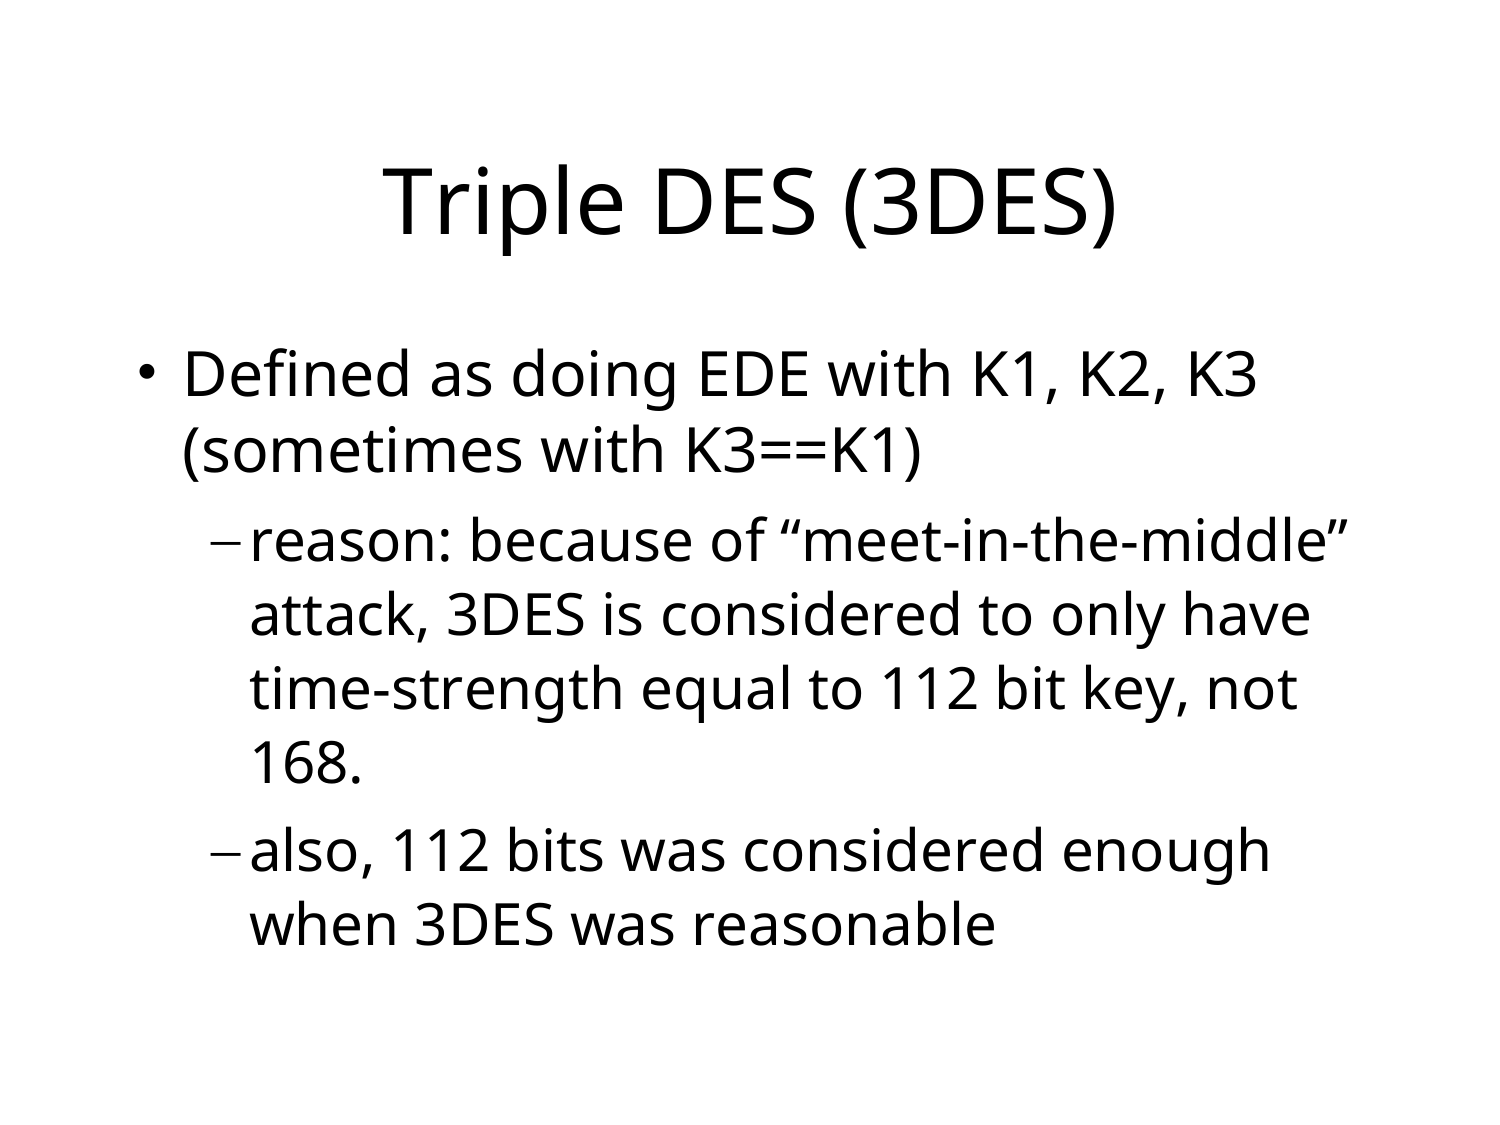

# Triple DES (3DES)
Defined as doing EDE with K1, K2, K3 (sometimes with K3==K1)
reason: because of “meet-in-the-middle” attack, 3DES is considered to only have time-strength equal to 112 bit key, not 168.
also, 112 bits was considered enough when 3DES was reasonable